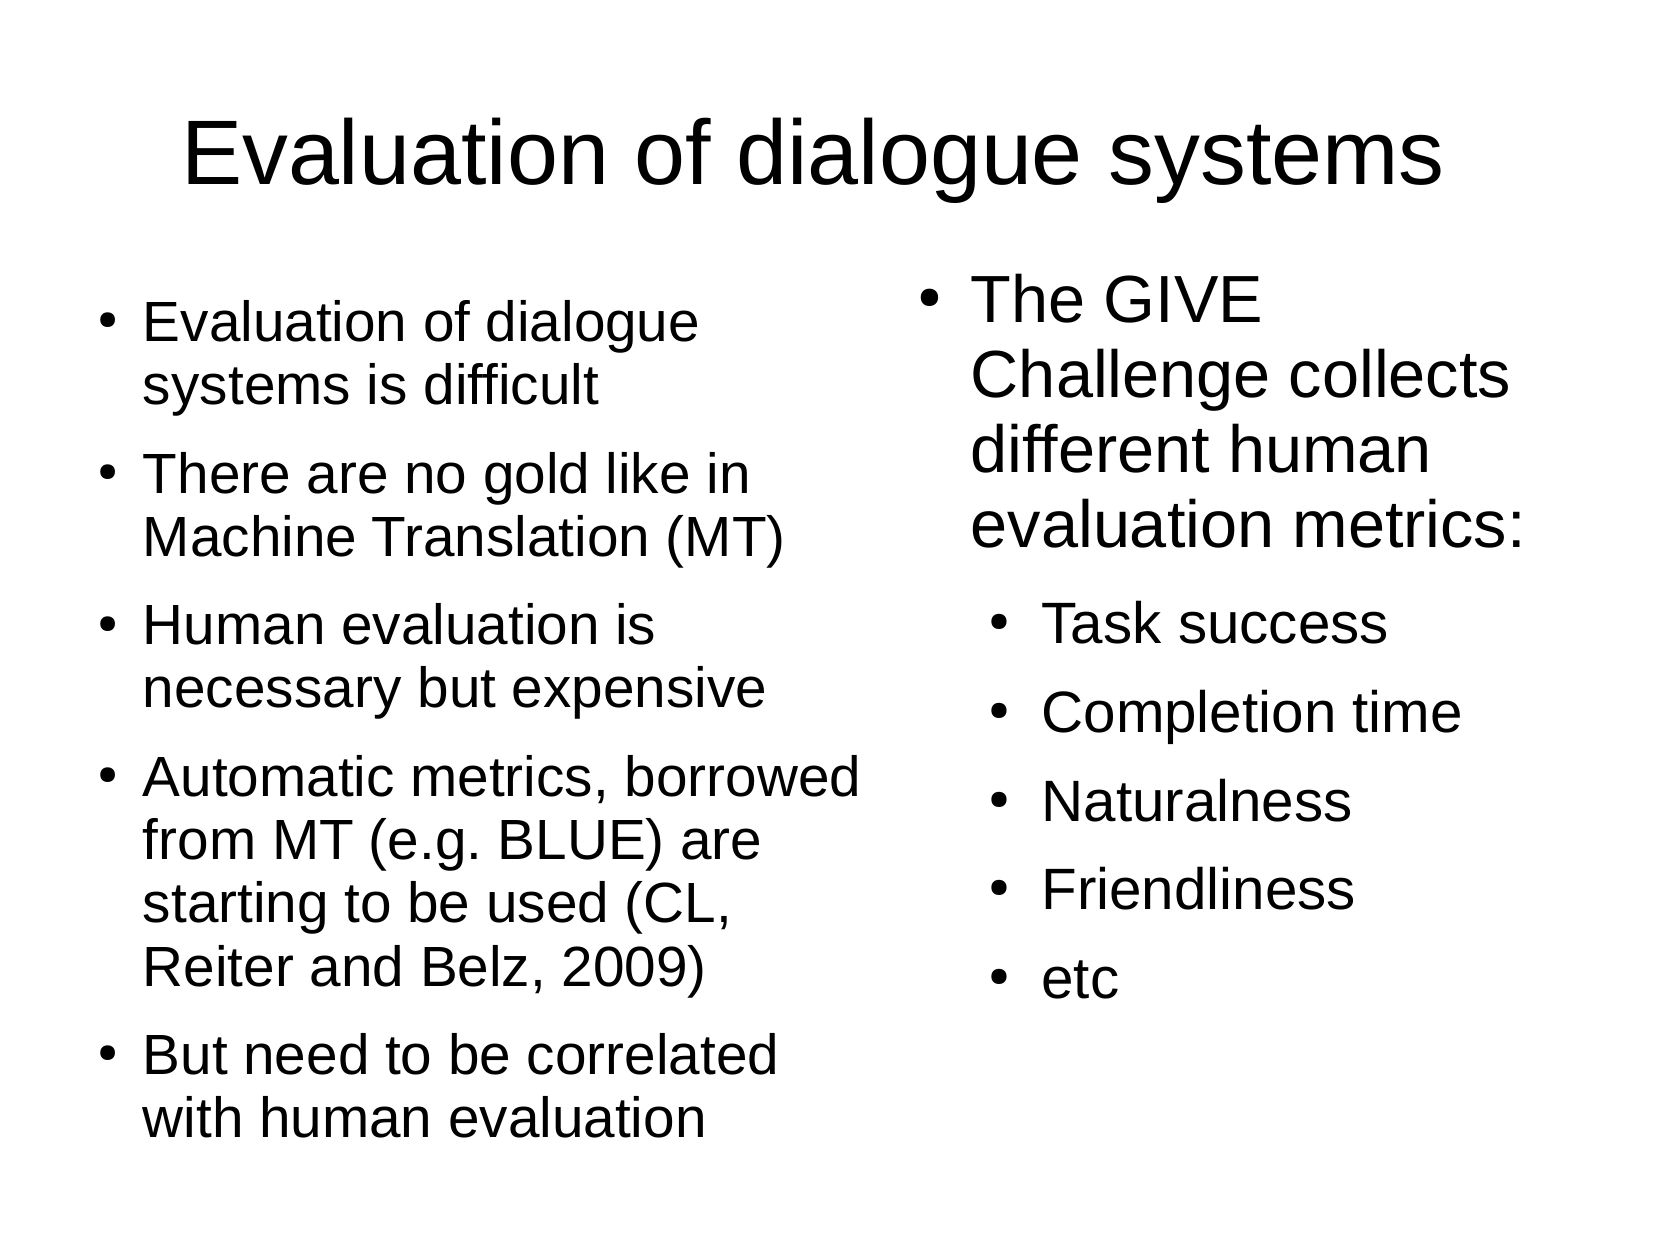

# Evaluation of dialogue systems
The GIVE Challenge collects different human evaluation metrics:
Task success
Completion time
Naturalness
Friendliness
etc
Evaluation of dialogue systems is difficult
There are no gold like in Machine Translation (MT)
Human evaluation is necessary but expensive
Automatic metrics, borrowed from MT (e.g. BLUE) are starting to be used (CL, Reiter and Belz, 2009)
But need to be correlated with human evaluation